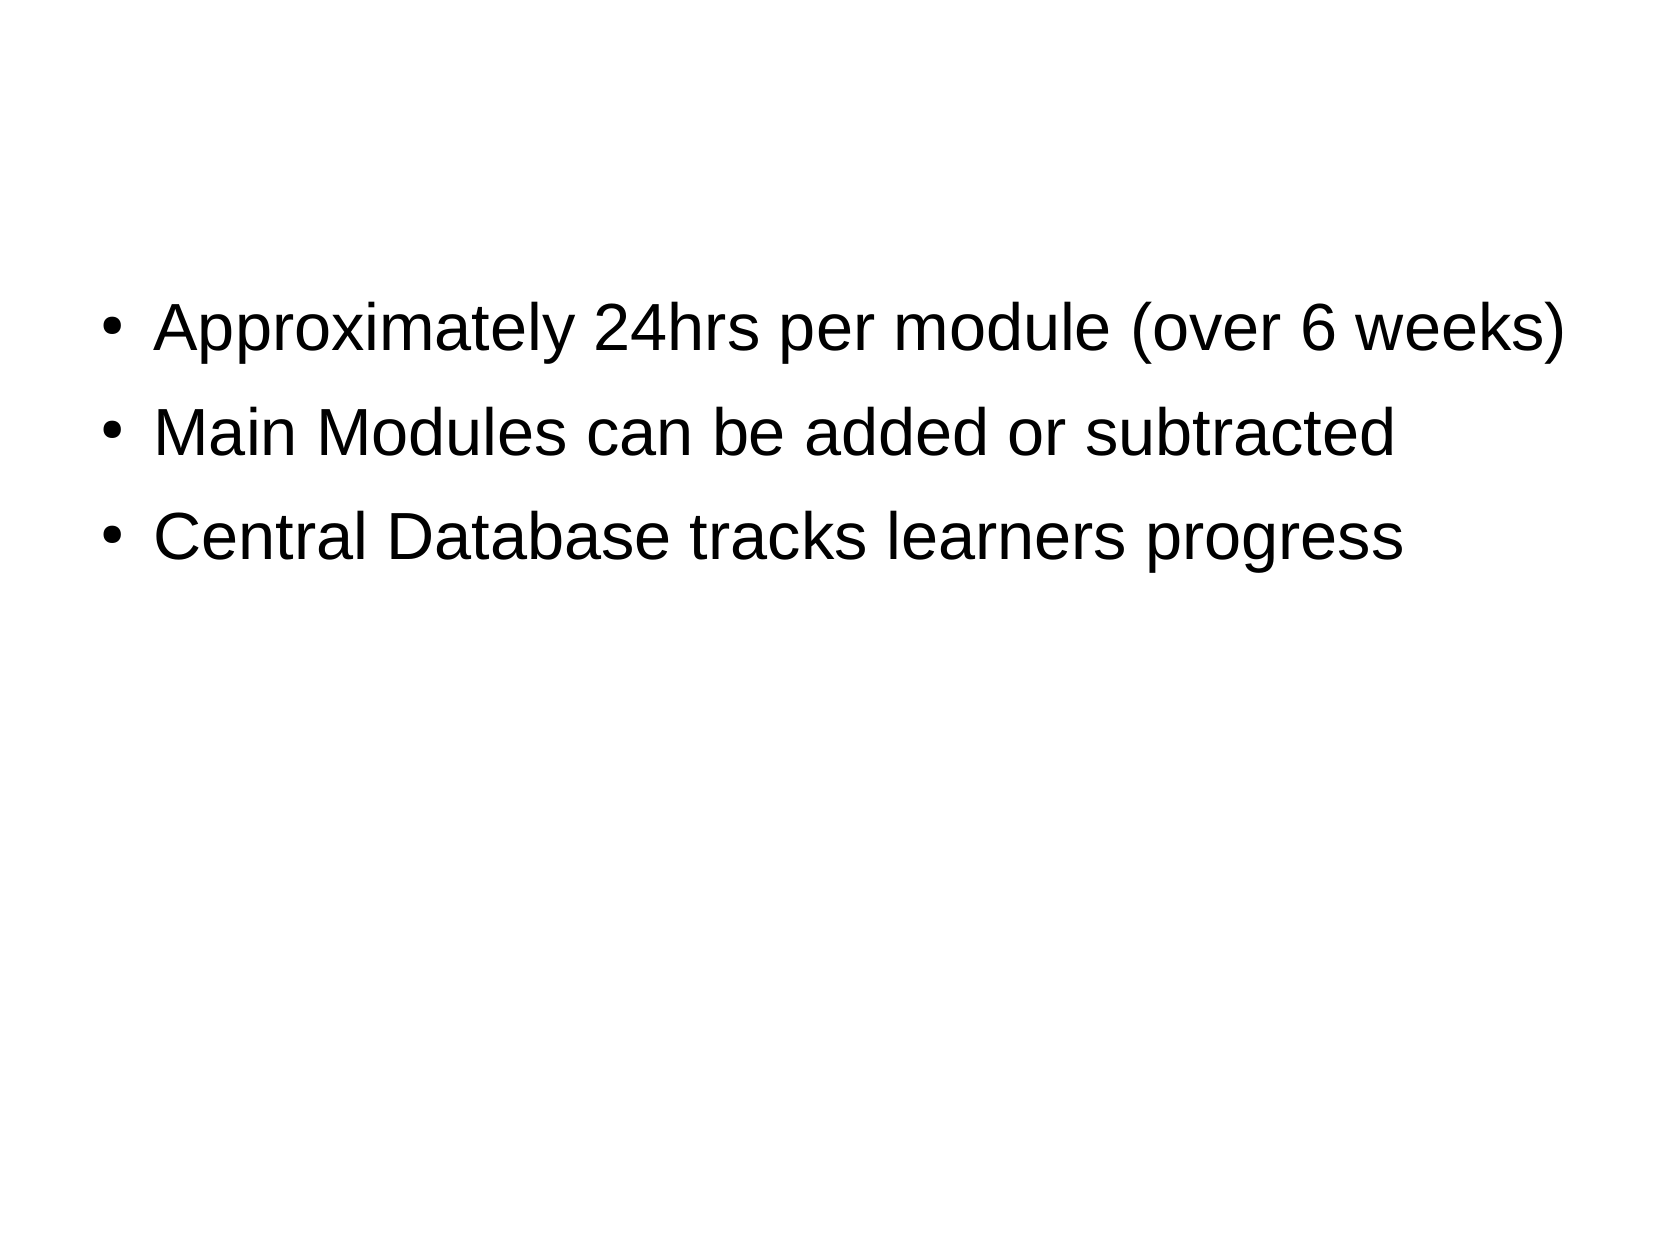

#
Approximately 24hrs per module (over 6 weeks)
Main Modules can be added or subtracted
Central Database tracks learners progress